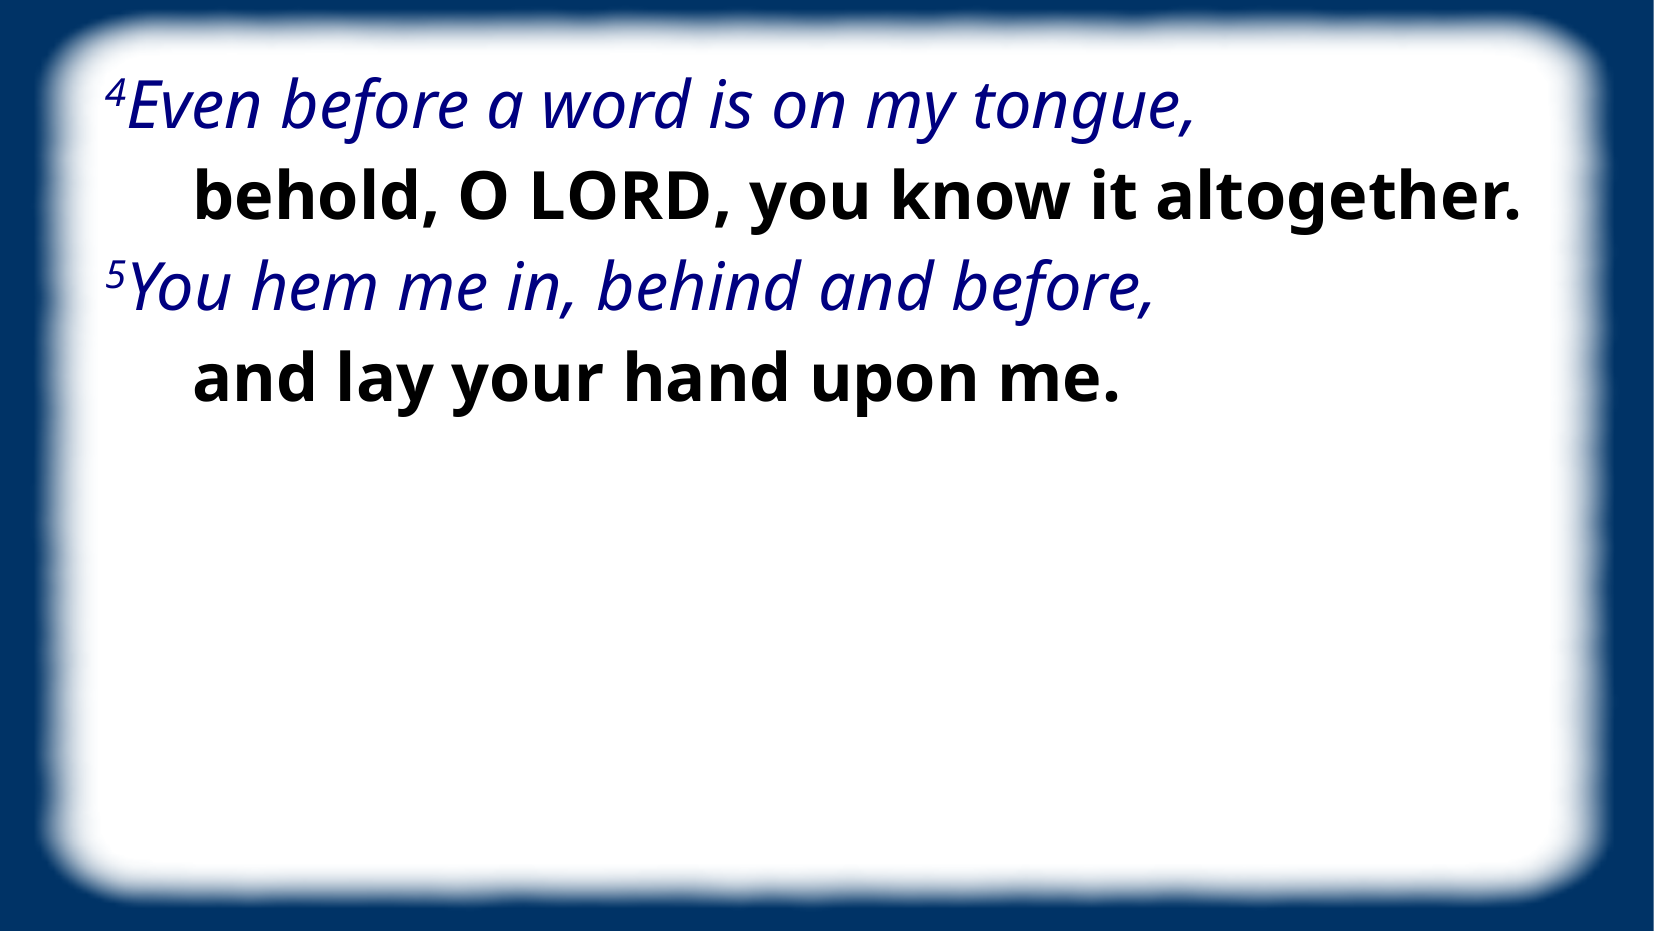

4Even before a word is on my tongue,
 behold, O LORD, you know it altogether.
5You hem me in, behind and before,
 and lay your hand upon me.